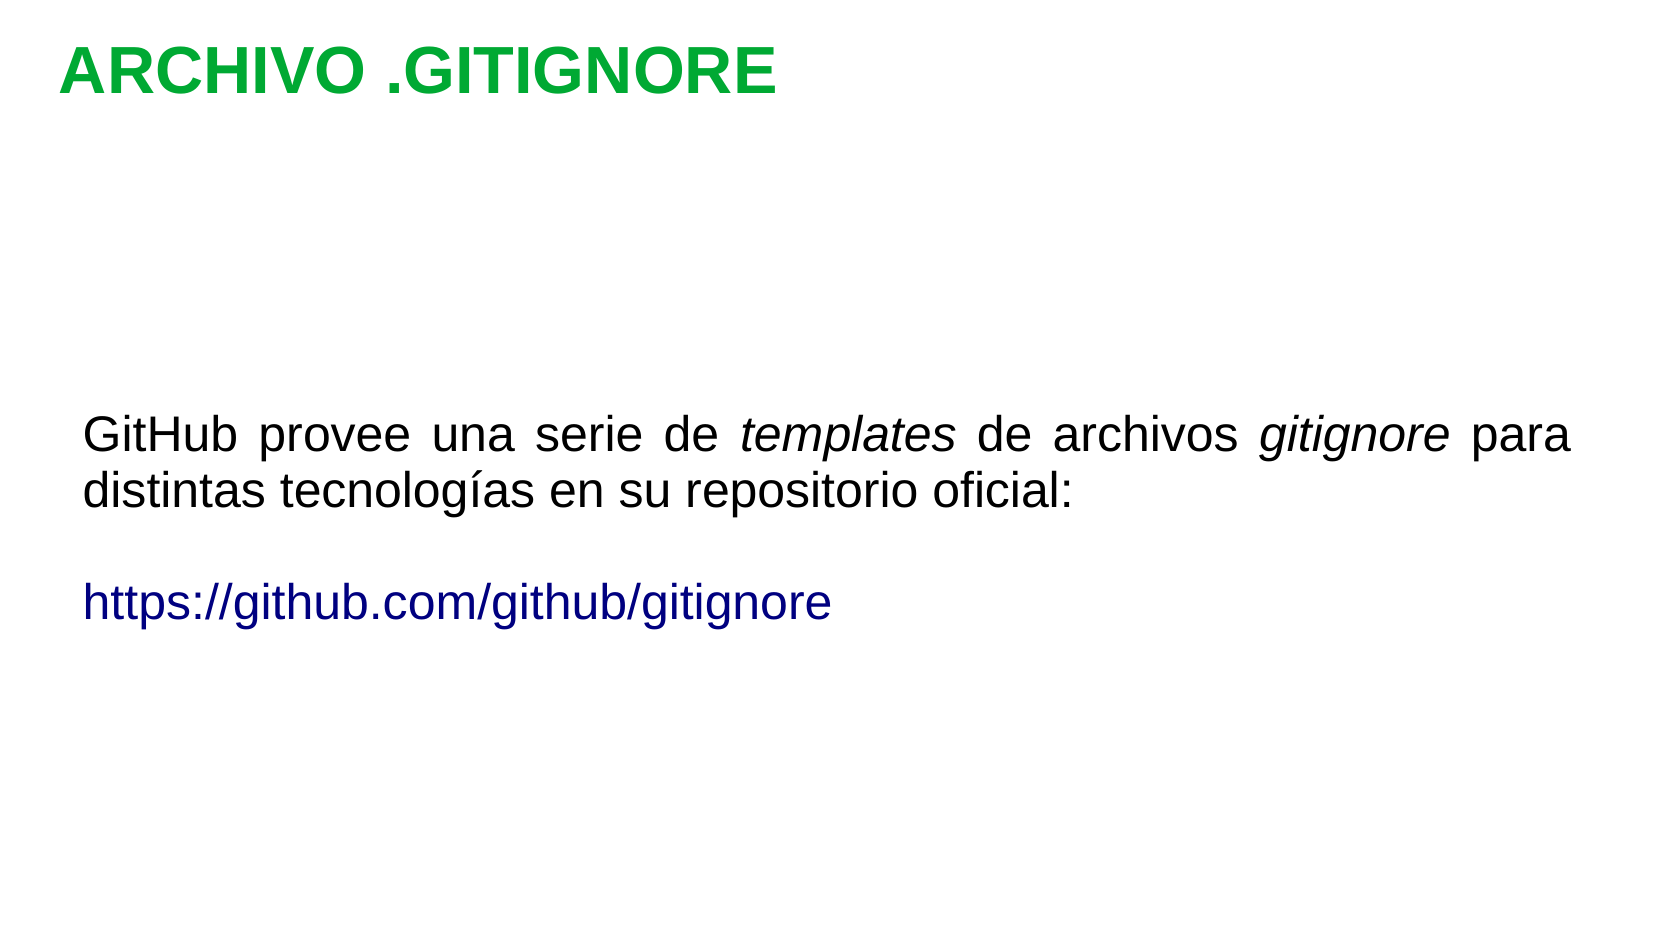

ARCHIVO .GITIGNORE
# GitHub provee una serie de templates de archivos gitignore para distintas tecnologías en su repositorio oficial:
https://github.com/github/gitignore